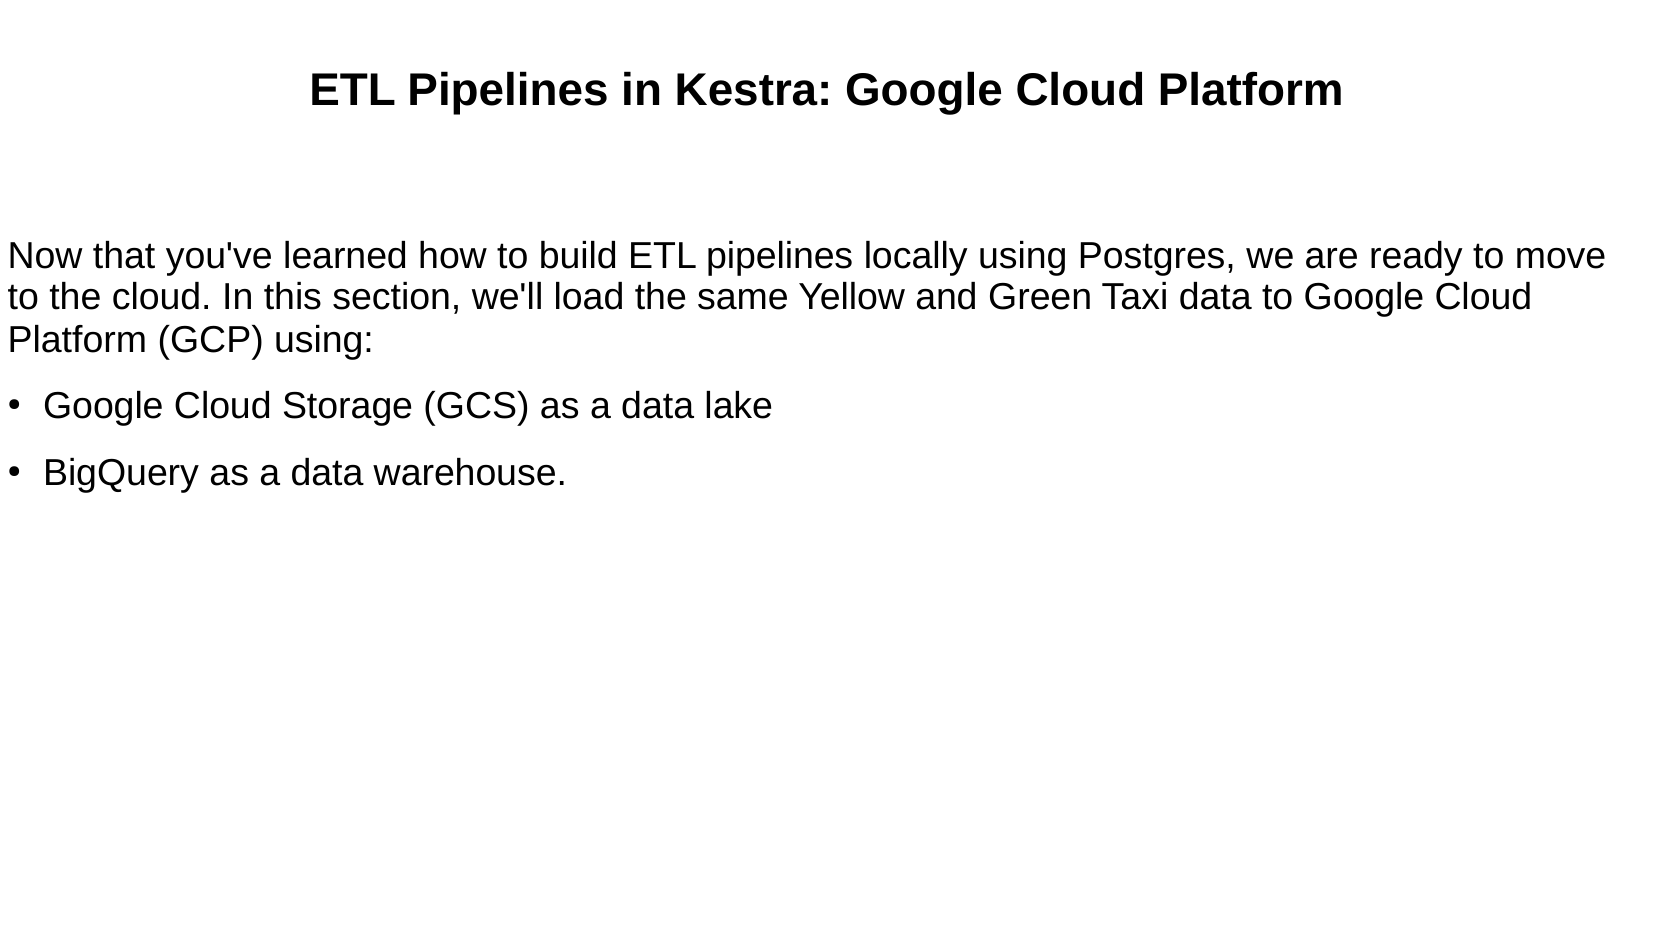

# ETL Pipelines in Kestra: Google Cloud Platform
Now that you've learned how to build ETL pipelines locally using Postgres, we are ready to move to the cloud. In this section, we'll load the same Yellow and Green Taxi data to Google Cloud Platform (GCP) using:
Google Cloud Storage (GCS) as a data lake
BigQuery as a data warehouse.